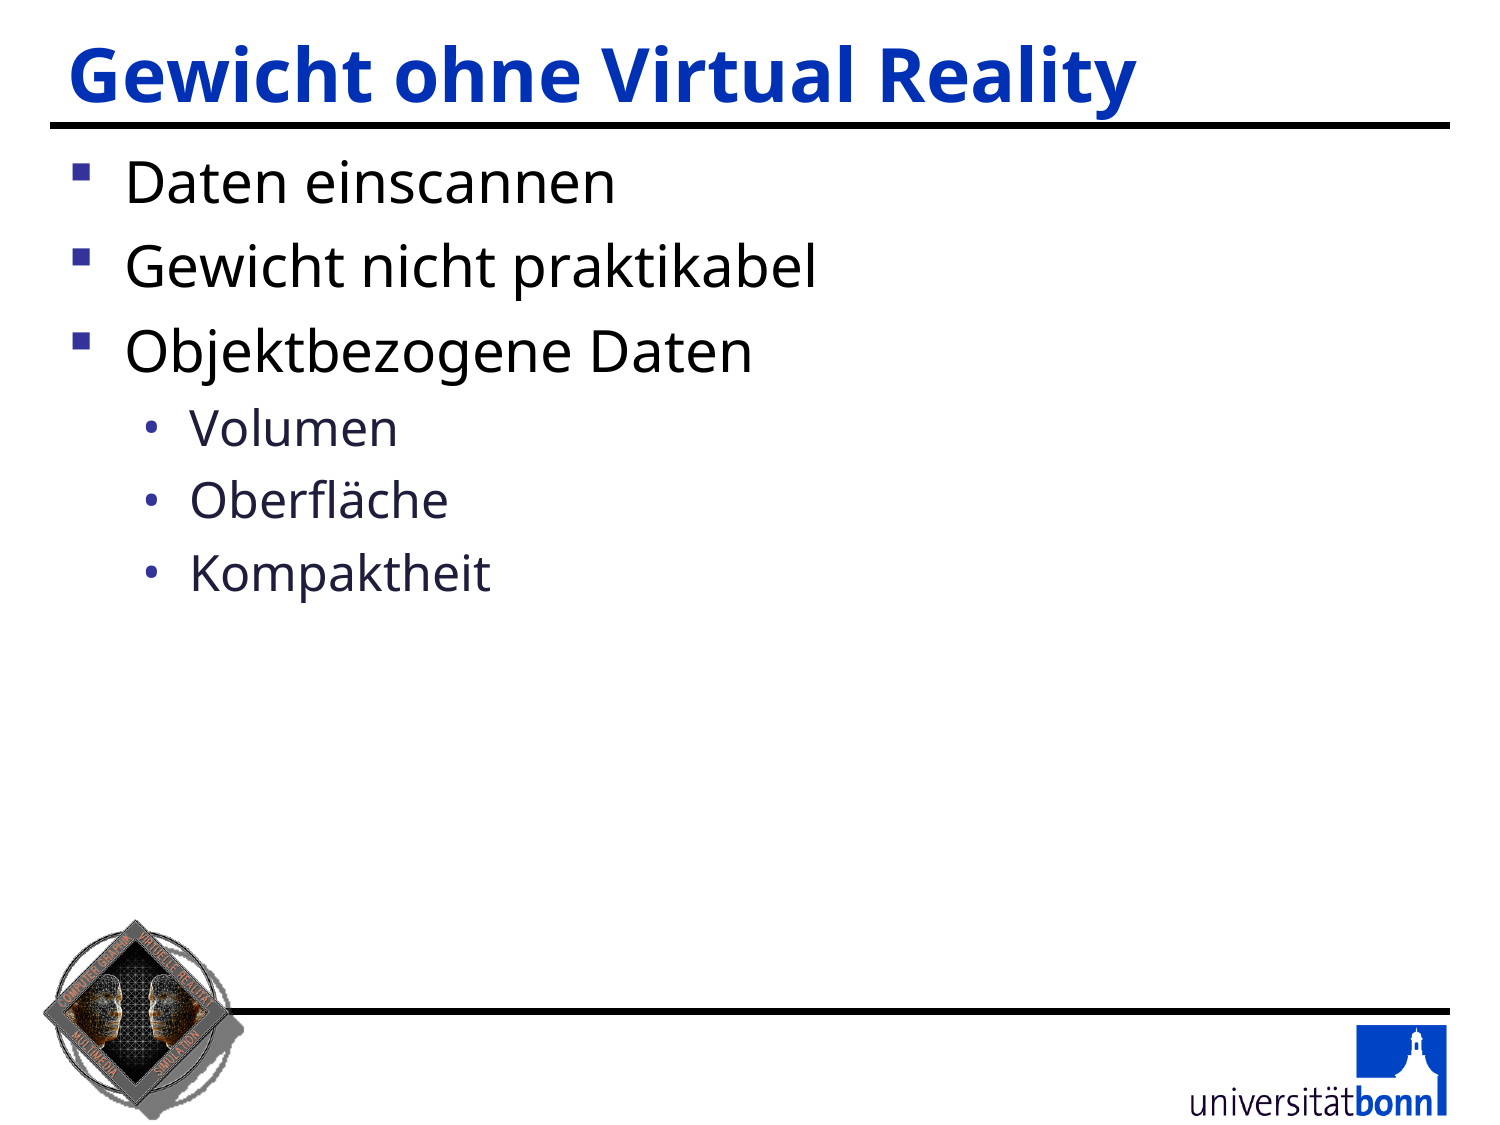

# Gewicht ohne Virtual Reality
Daten einscannen
Gewicht nicht praktikabel
Objektbezogene Daten
Volumen
Oberfläche
Kompaktheit